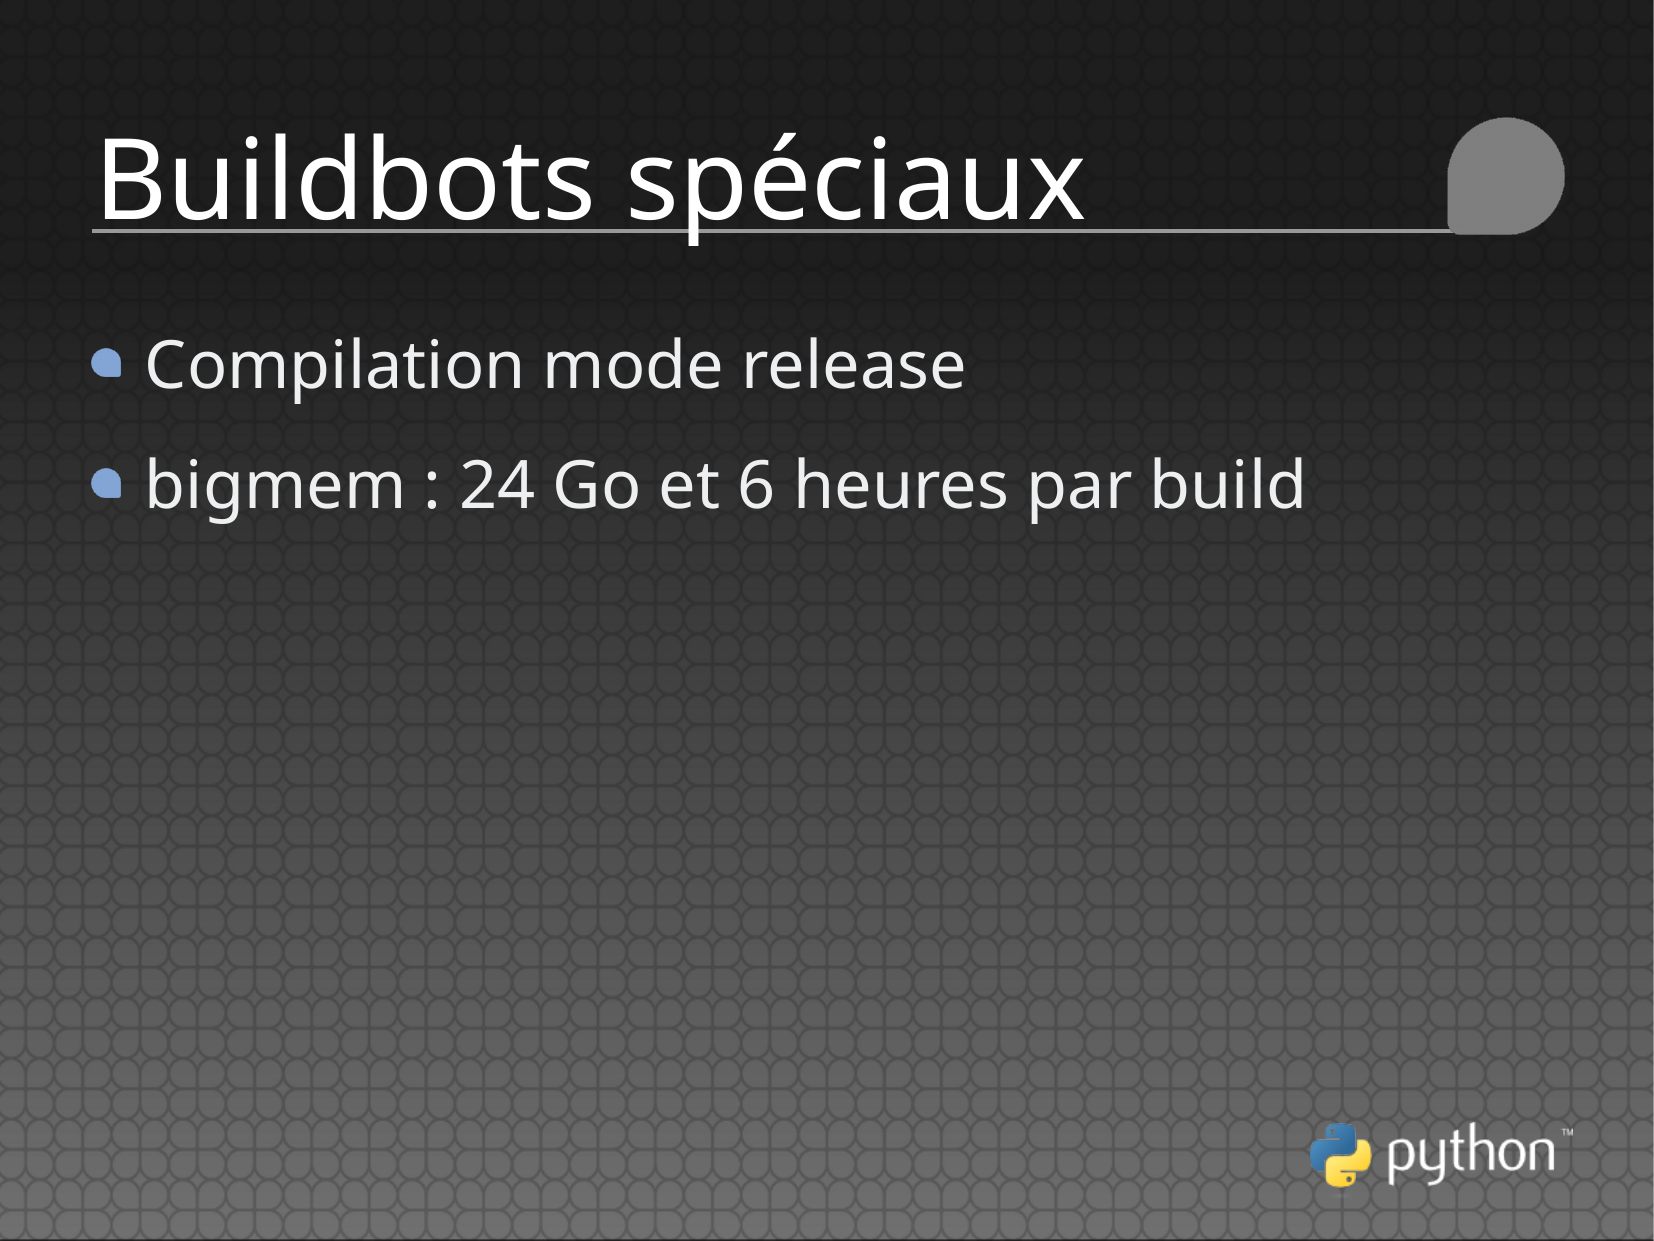

Buildbots spéciaux
# Compilation mode release
bigmem : 24 Go et 6 heures par build